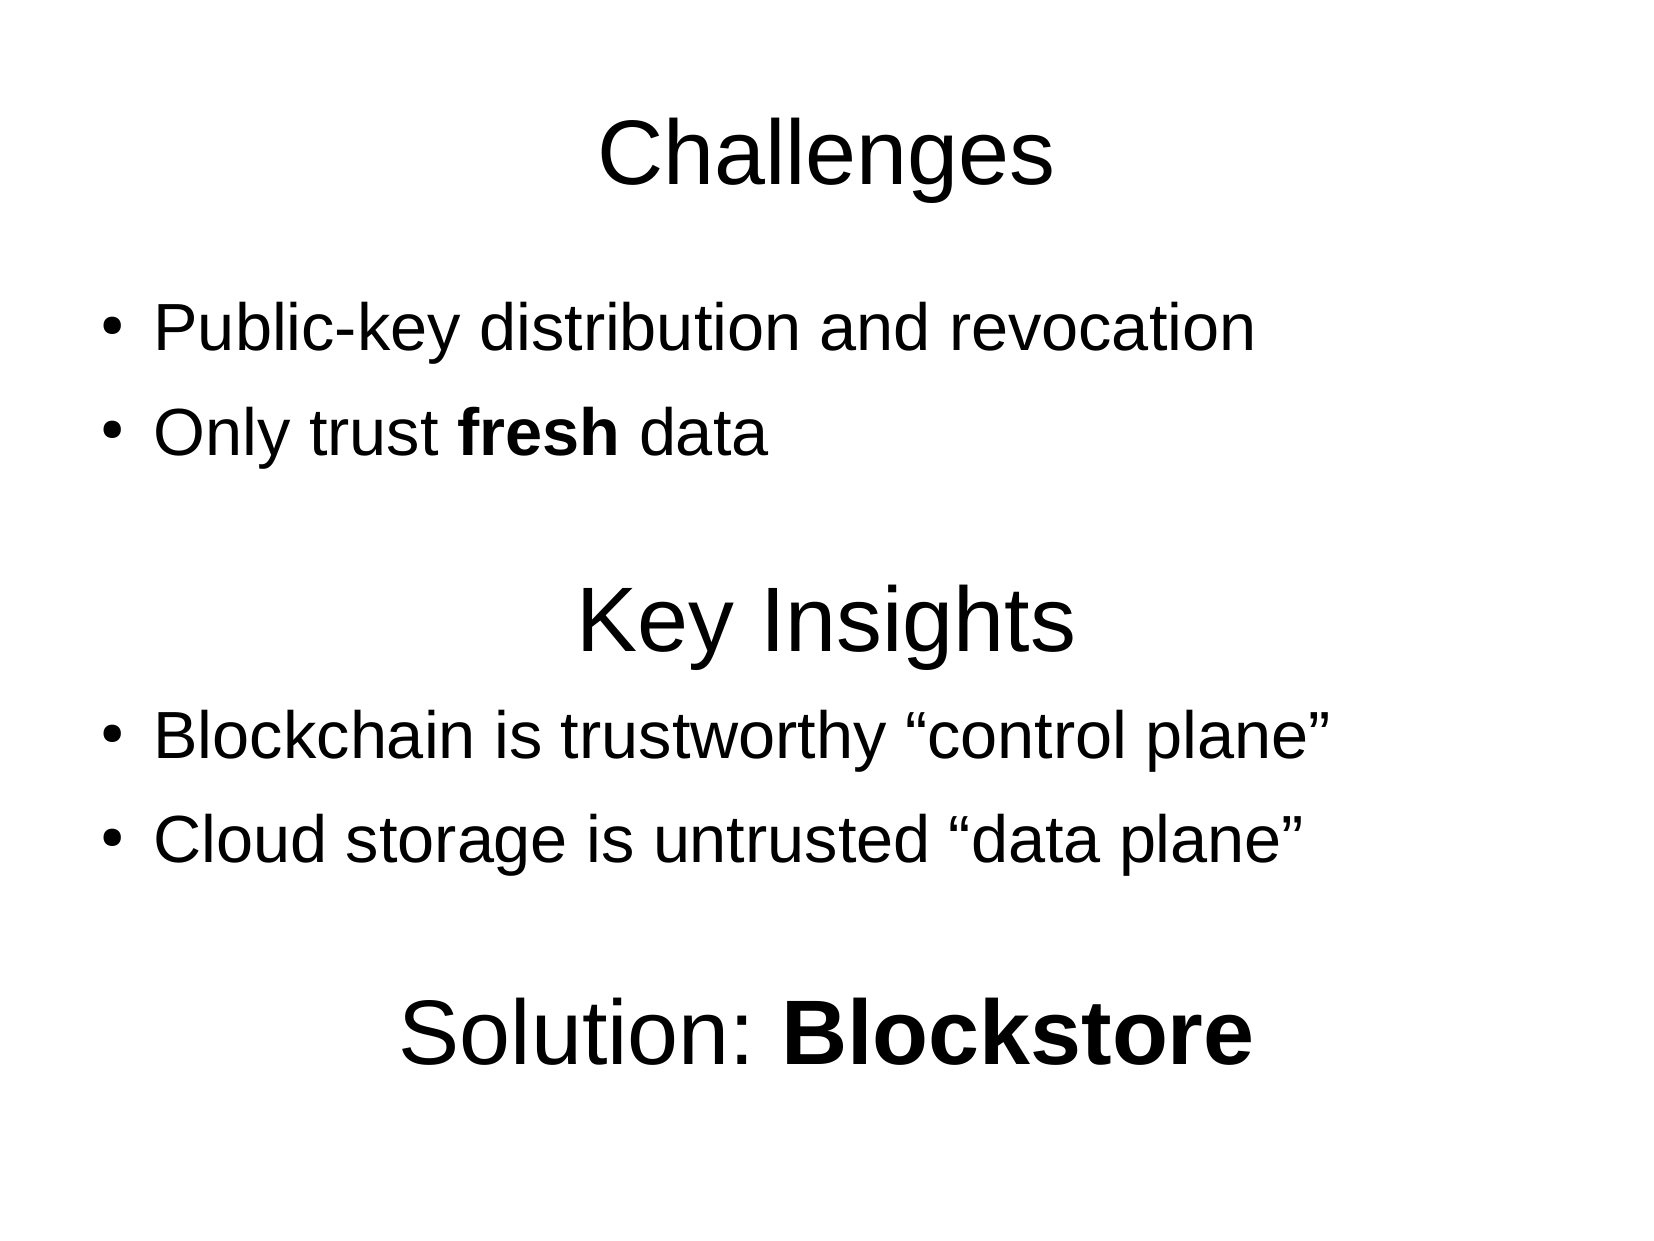

# Challenges
Public-key distribution and revocation
Only trust fresh data
Key Insights
Blockchain is trustworthy “control plane”
Cloud storage is untrusted “data plane”
Solution: Blockstore